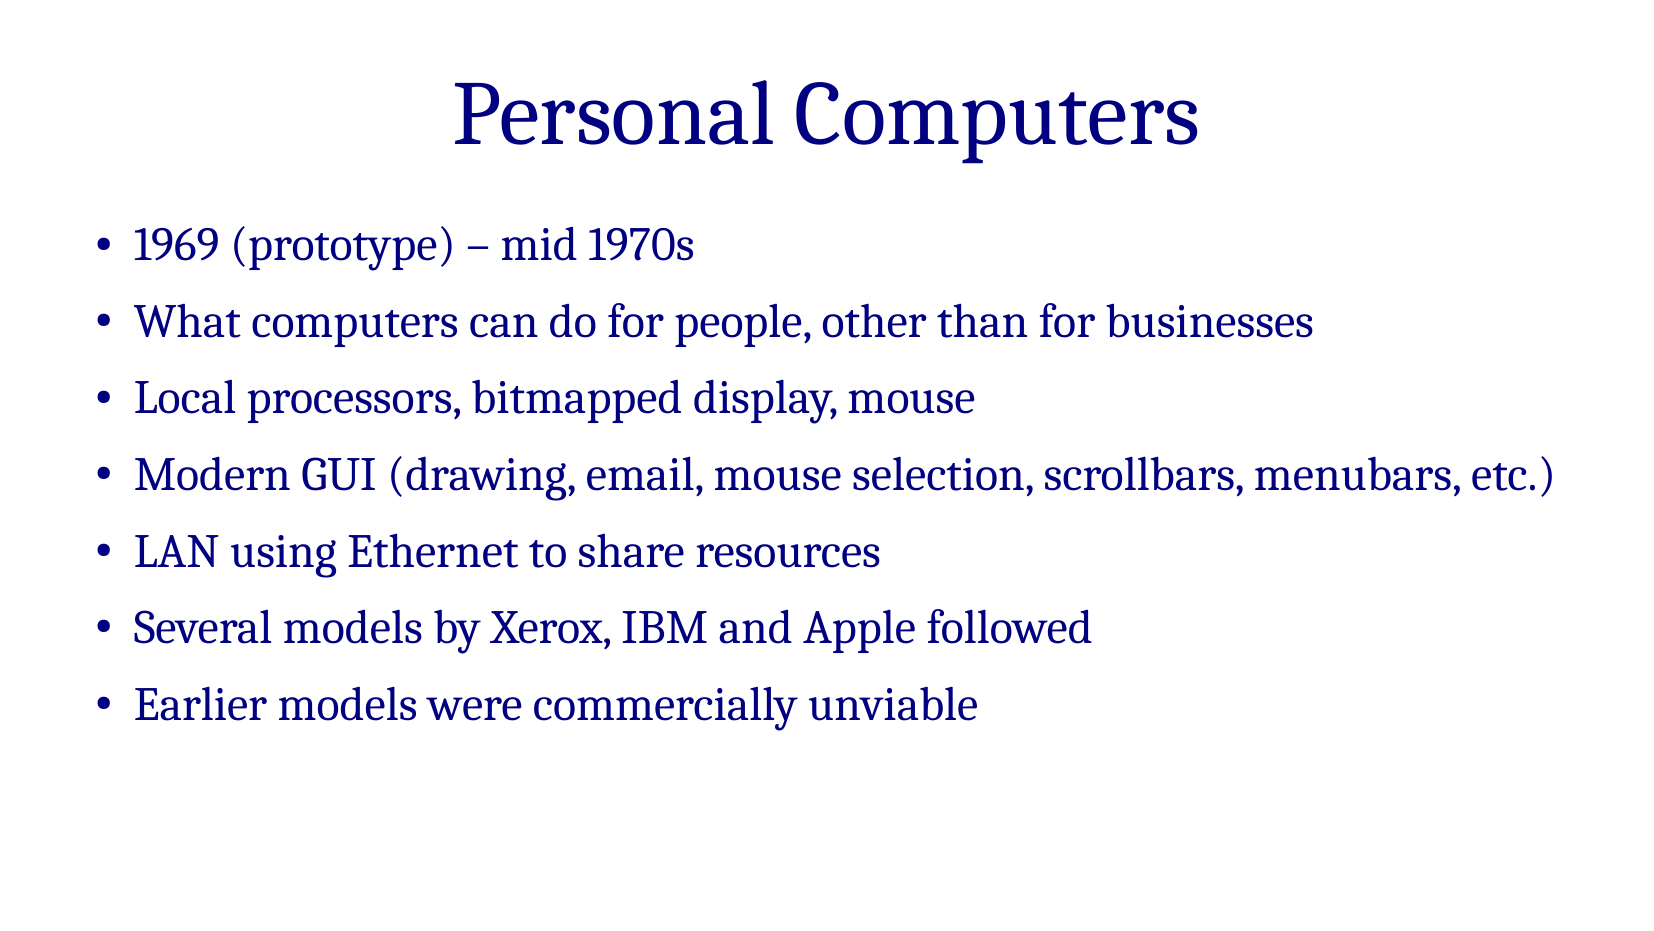

# Personal Computers
1969 (prototype) – mid 1970s
What computers can do for people, other than for businesses
Local processors, bitmapped display, mouse
Modern GUI (drawing, email, mouse selection, scrollbars, menubars, etc.)
LAN using Ethernet to share resources
Several models by Xerox, IBM and Apple followed
Earlier models were commercially unviable